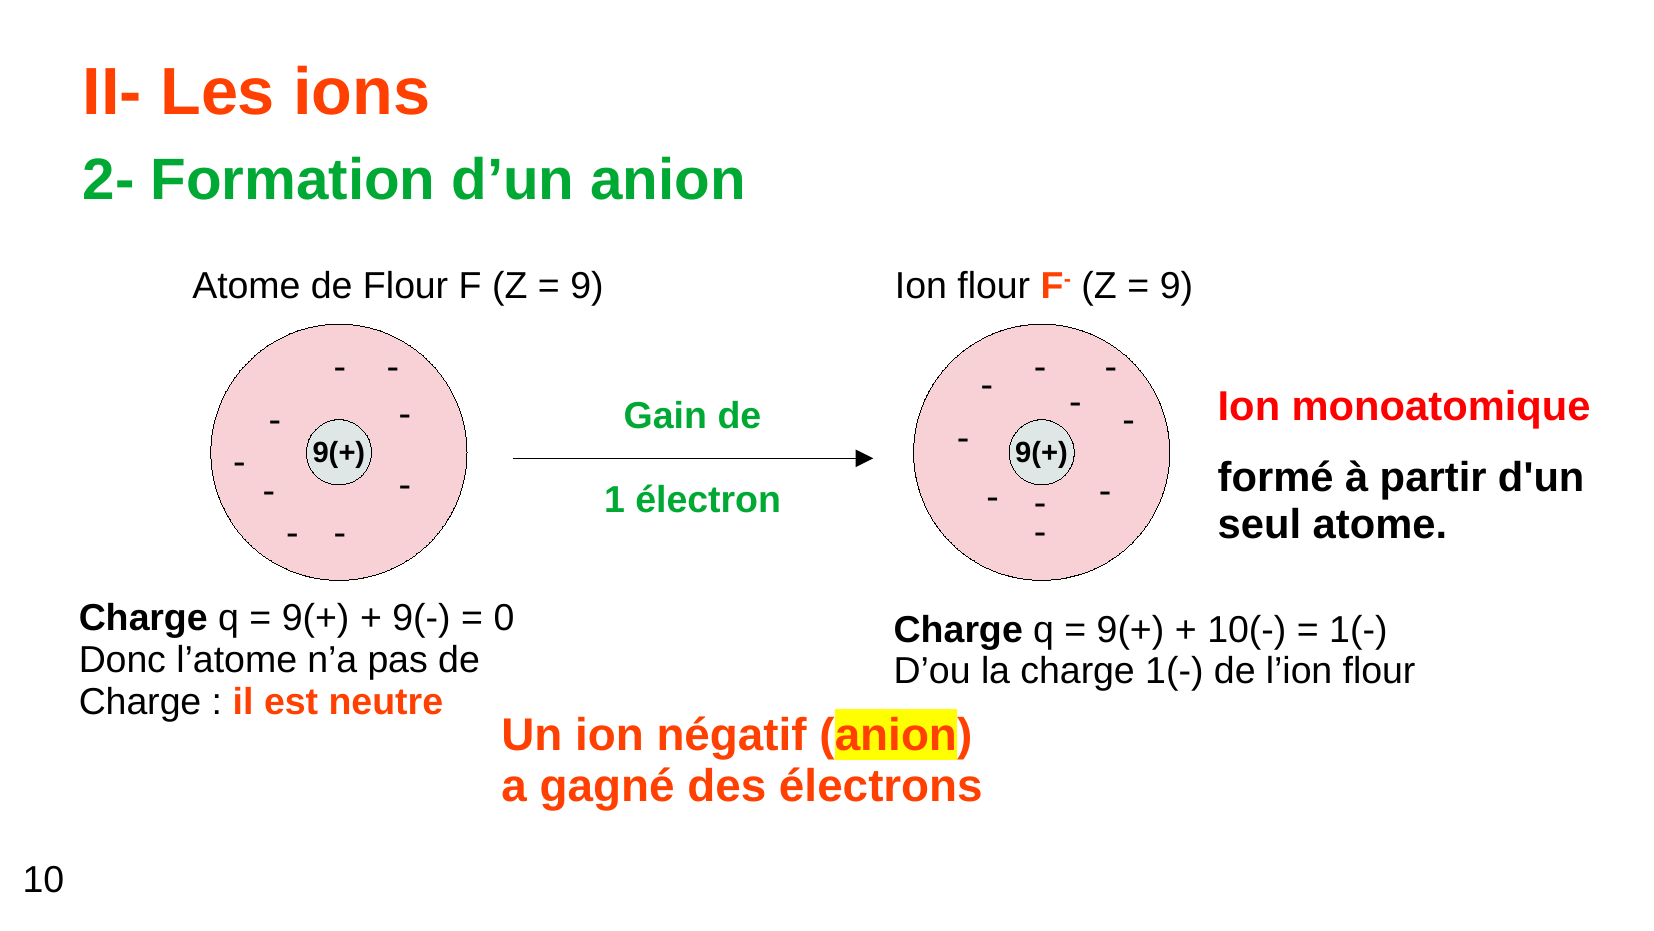

# II- Les ions
2- Formation d’un anion
Atome de Flour F (Z = 9)
Ion flour F- (Z = 9)
-
-
-
-
-
-
Ion monoatomique
formé à partir d'un seul atome.
-
Gain de
1 électron
-
-
-
9(+)
9(+)
-
-
-
-
-
-
-
-
-
Charge q = 9(+) + 9(-) = 0
Donc l’atome n’a pas de
Charge : il est neutre
Charge q = 9(+) + 10(-) = 1(-)
D’ou la charge 1(-) de l’ion flour
Un ion négatif (anion) a gagné des électrons